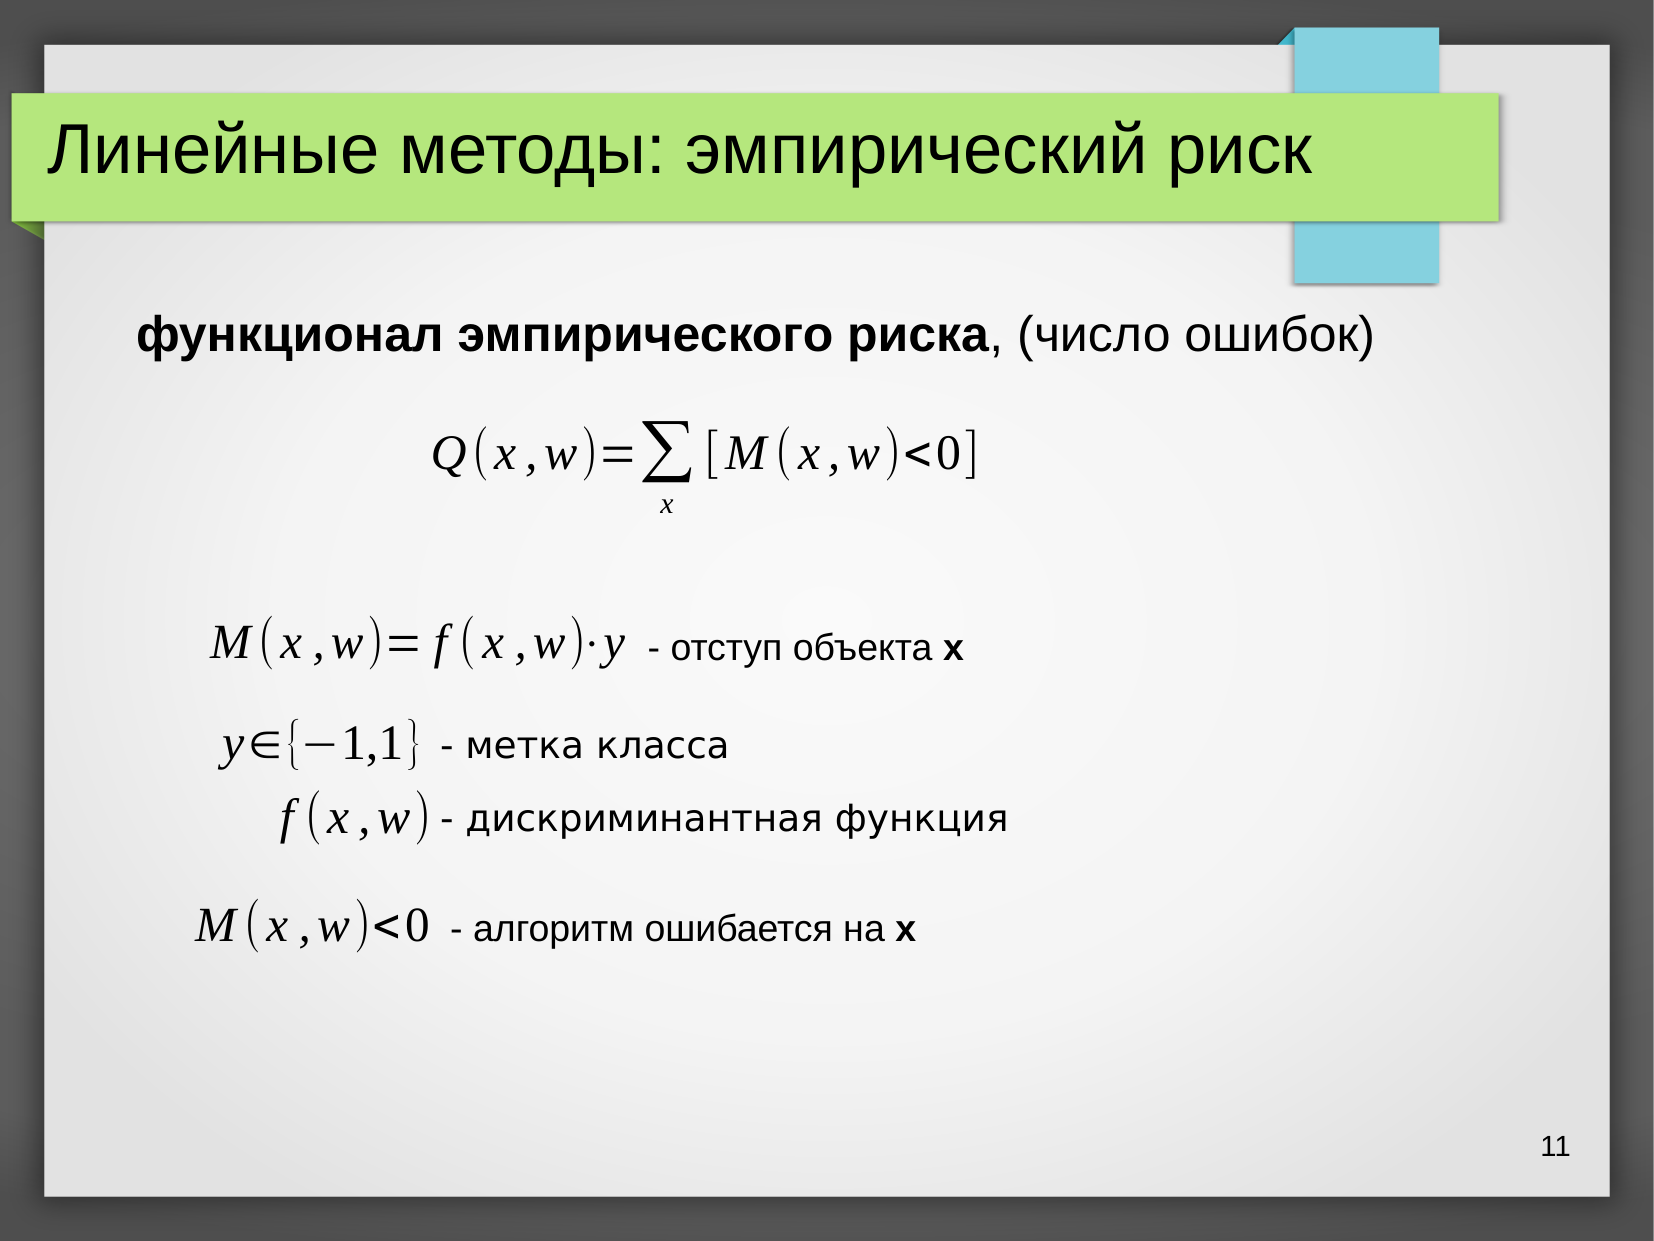

# Линейные методы: эмпирический риск
функционал эмпирического риска, (число ошибок)
- отступ объекта х
- метка класса
- дискриминантная функция
- алгоритм ошибается на х
11